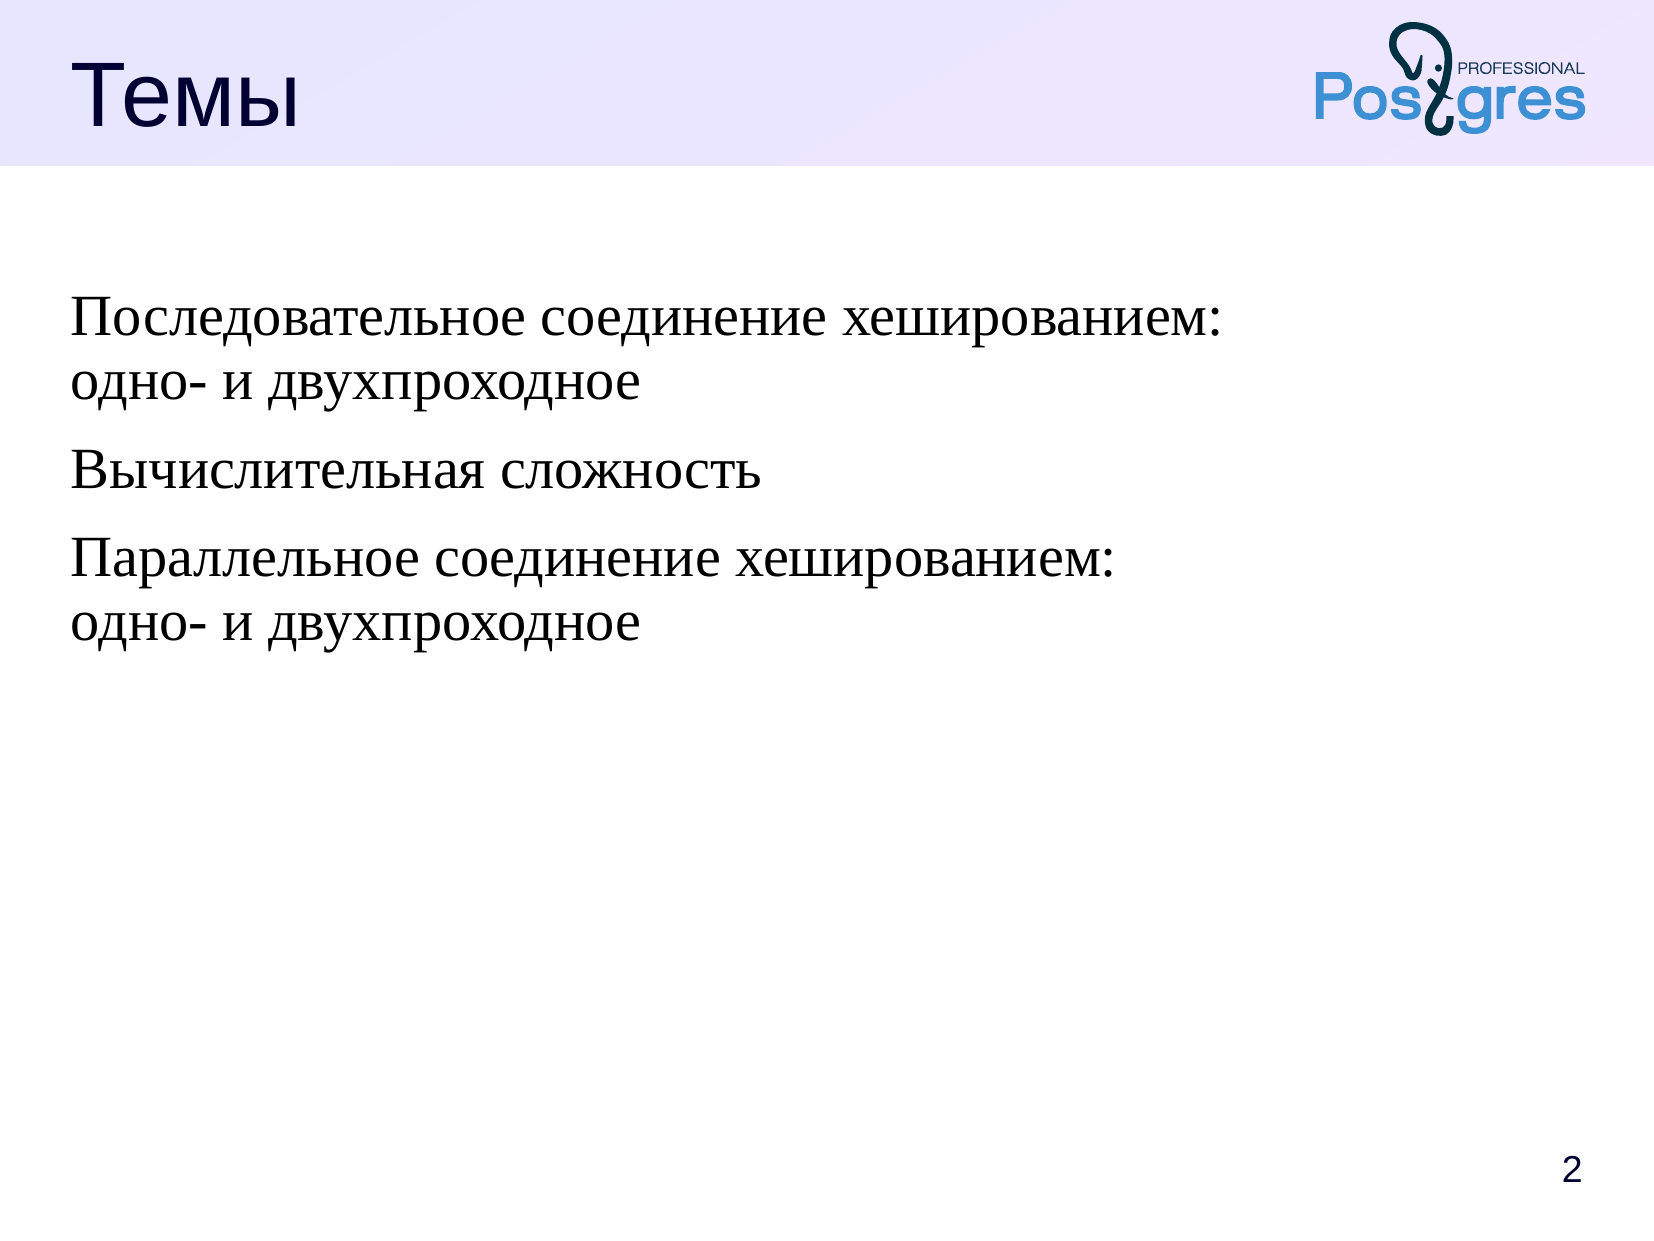

# Темы
Последовательное соединение хешированием:
одно- и двухпроходное
Вычислительная сложность
Параллельное соединение хешированием:
одно- и двухпроходное